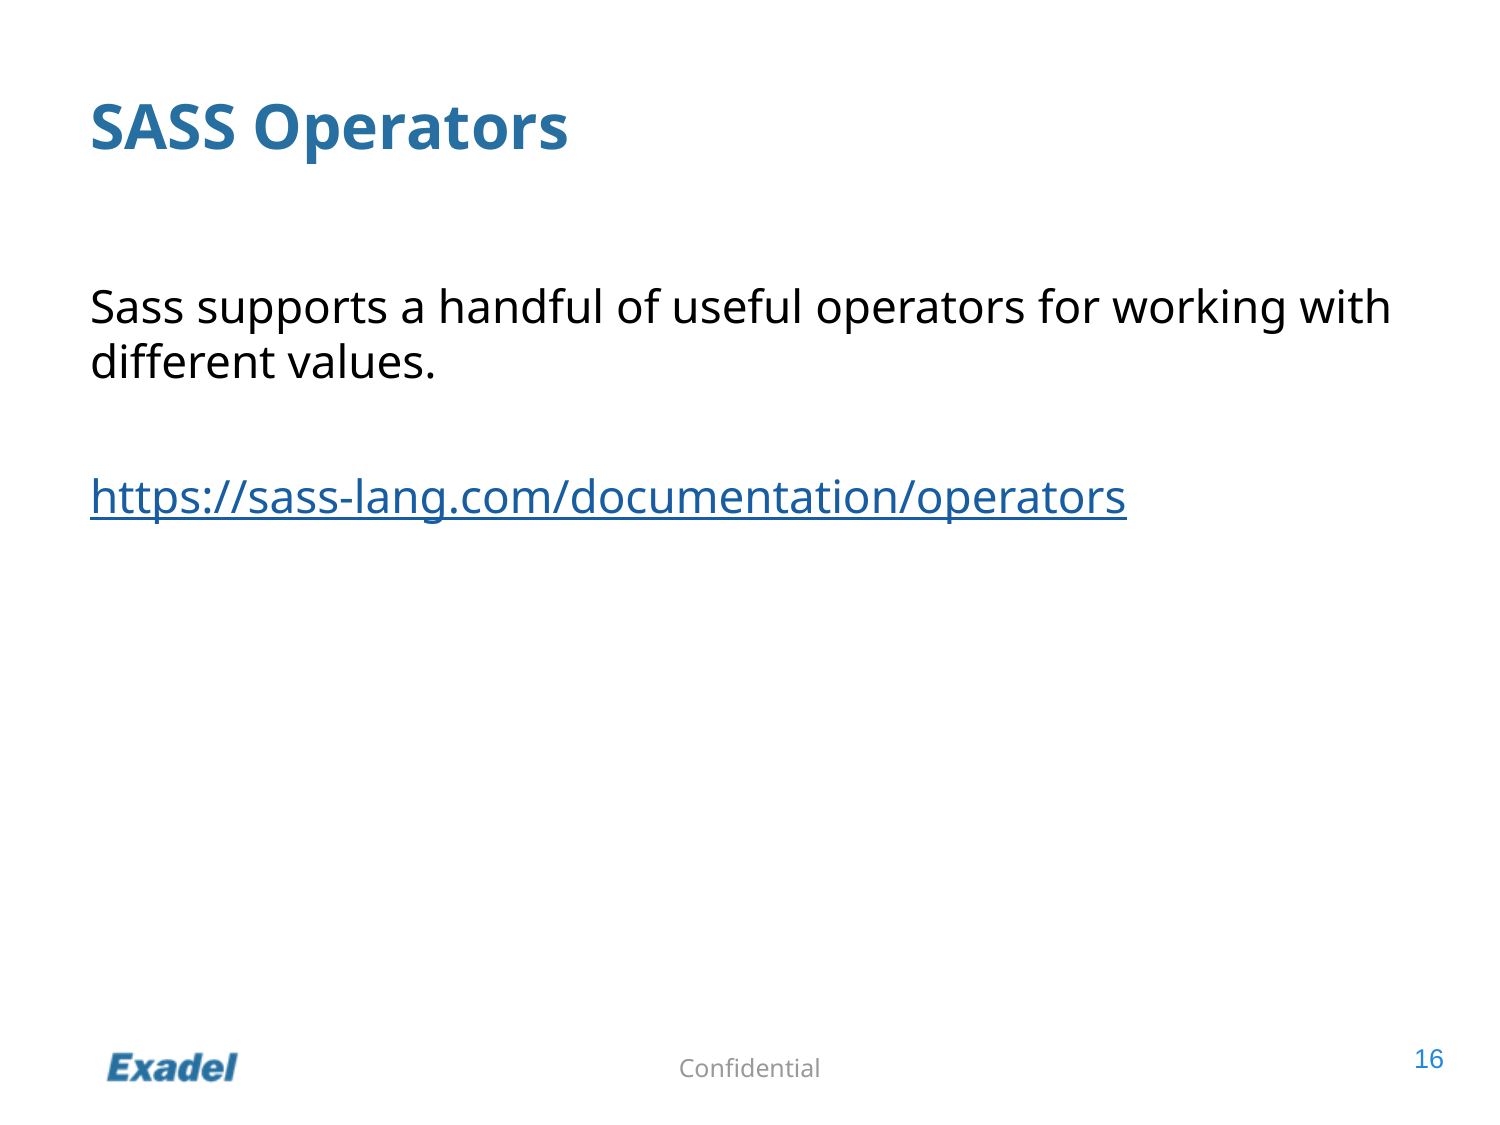

# SASS Operators
Sass supports a handful of useful operators for working with different values.
https://sass-lang.com/documentation/operators